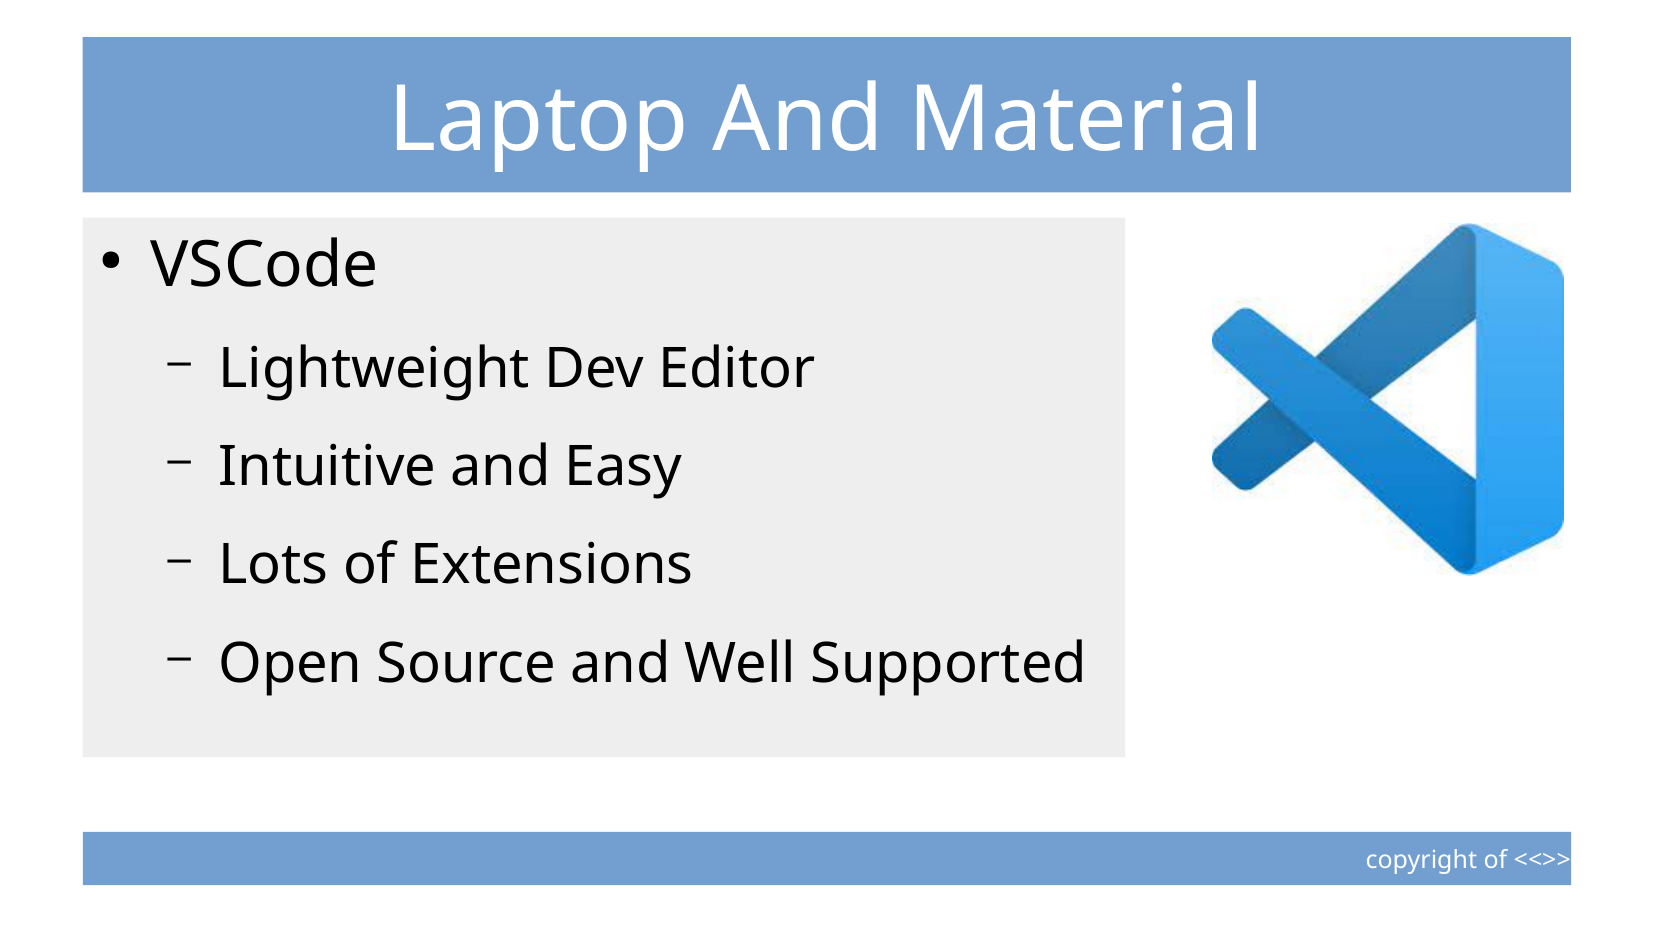

Laptop And Material
# VSCode
Lightweight Dev Editor
Intuitive and Easy
Lots of Extensions
Open Source and Well Supported
copyright of <<>>